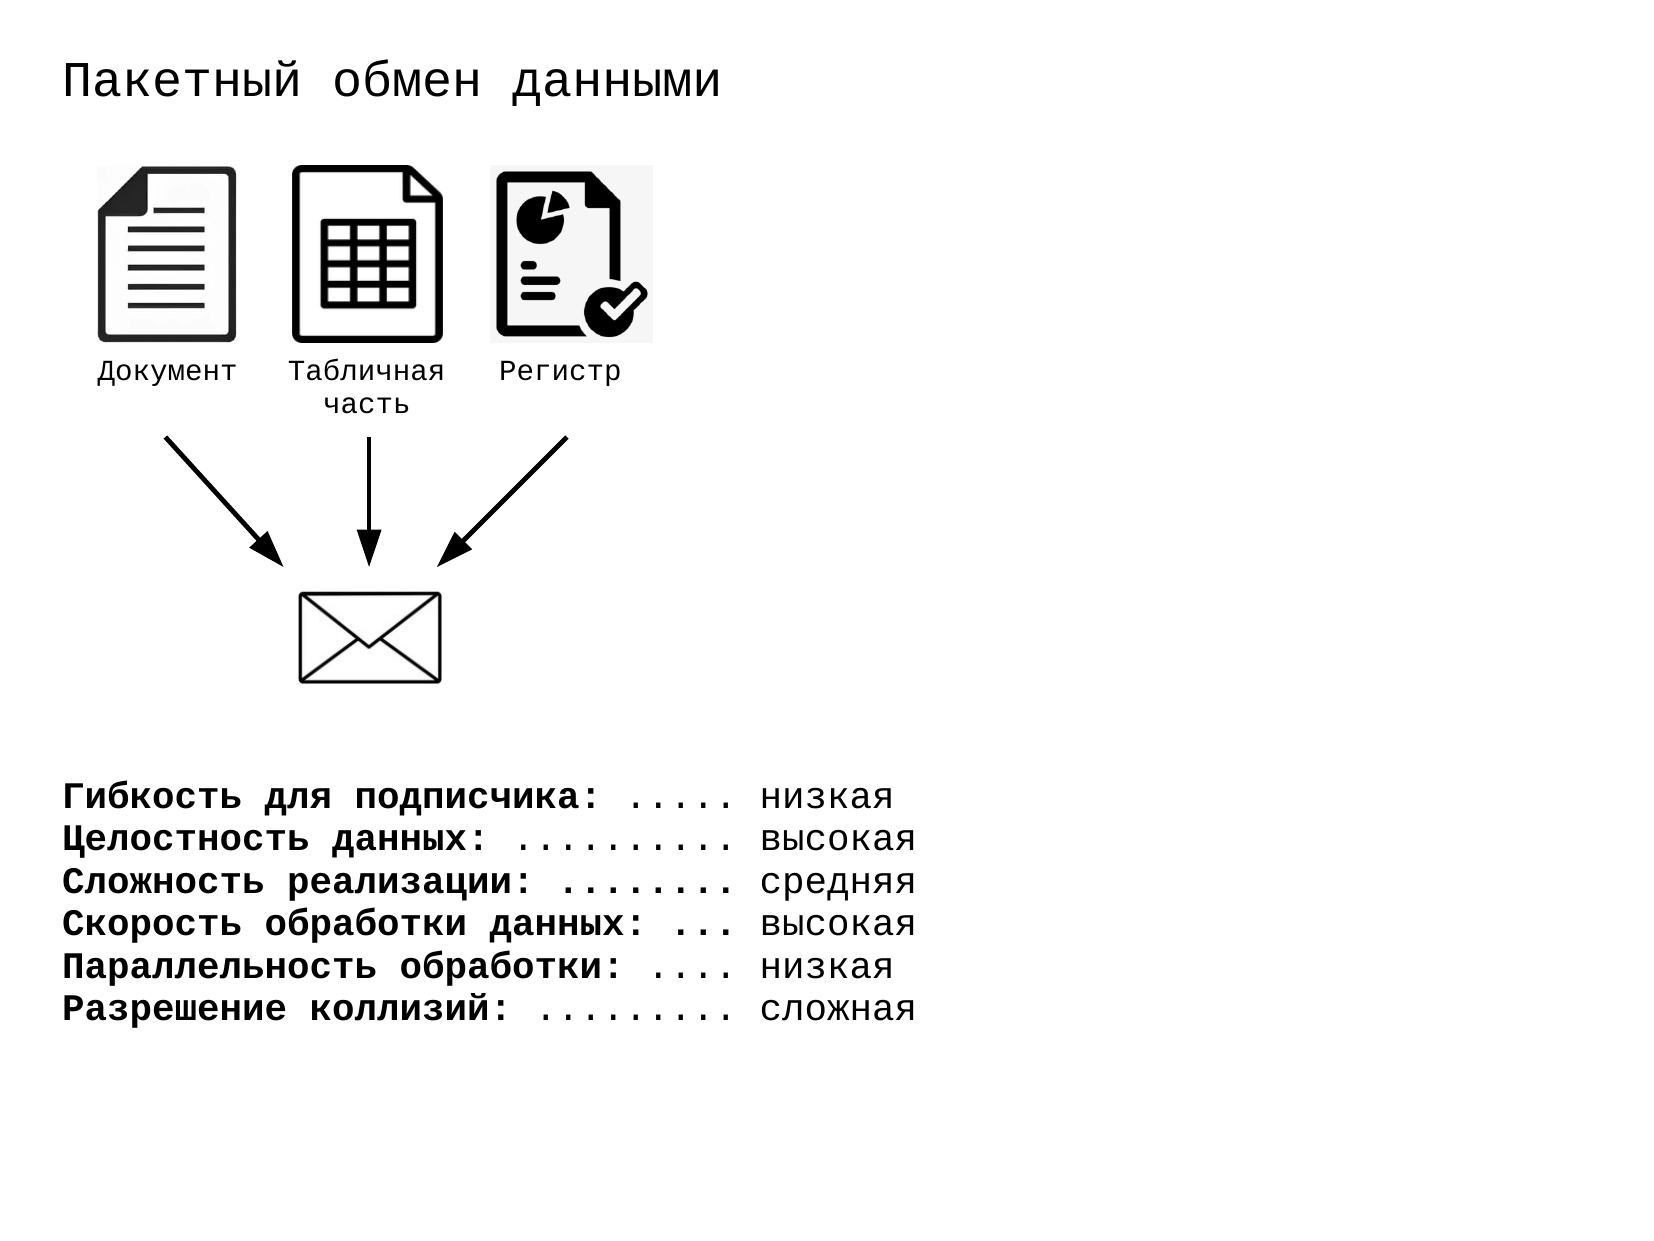

Пакетный обмен данными
Документ
Табличная
часть
Регистр
Гибкость для подписчика: ..... низкая
Целостность данных: .......... высокая
Сложность реализации: ........ средняя
Скорость обработки данных: ... высокая
Параллельность обработки: .... низкая
Разрешение коллизий: ......... сложная